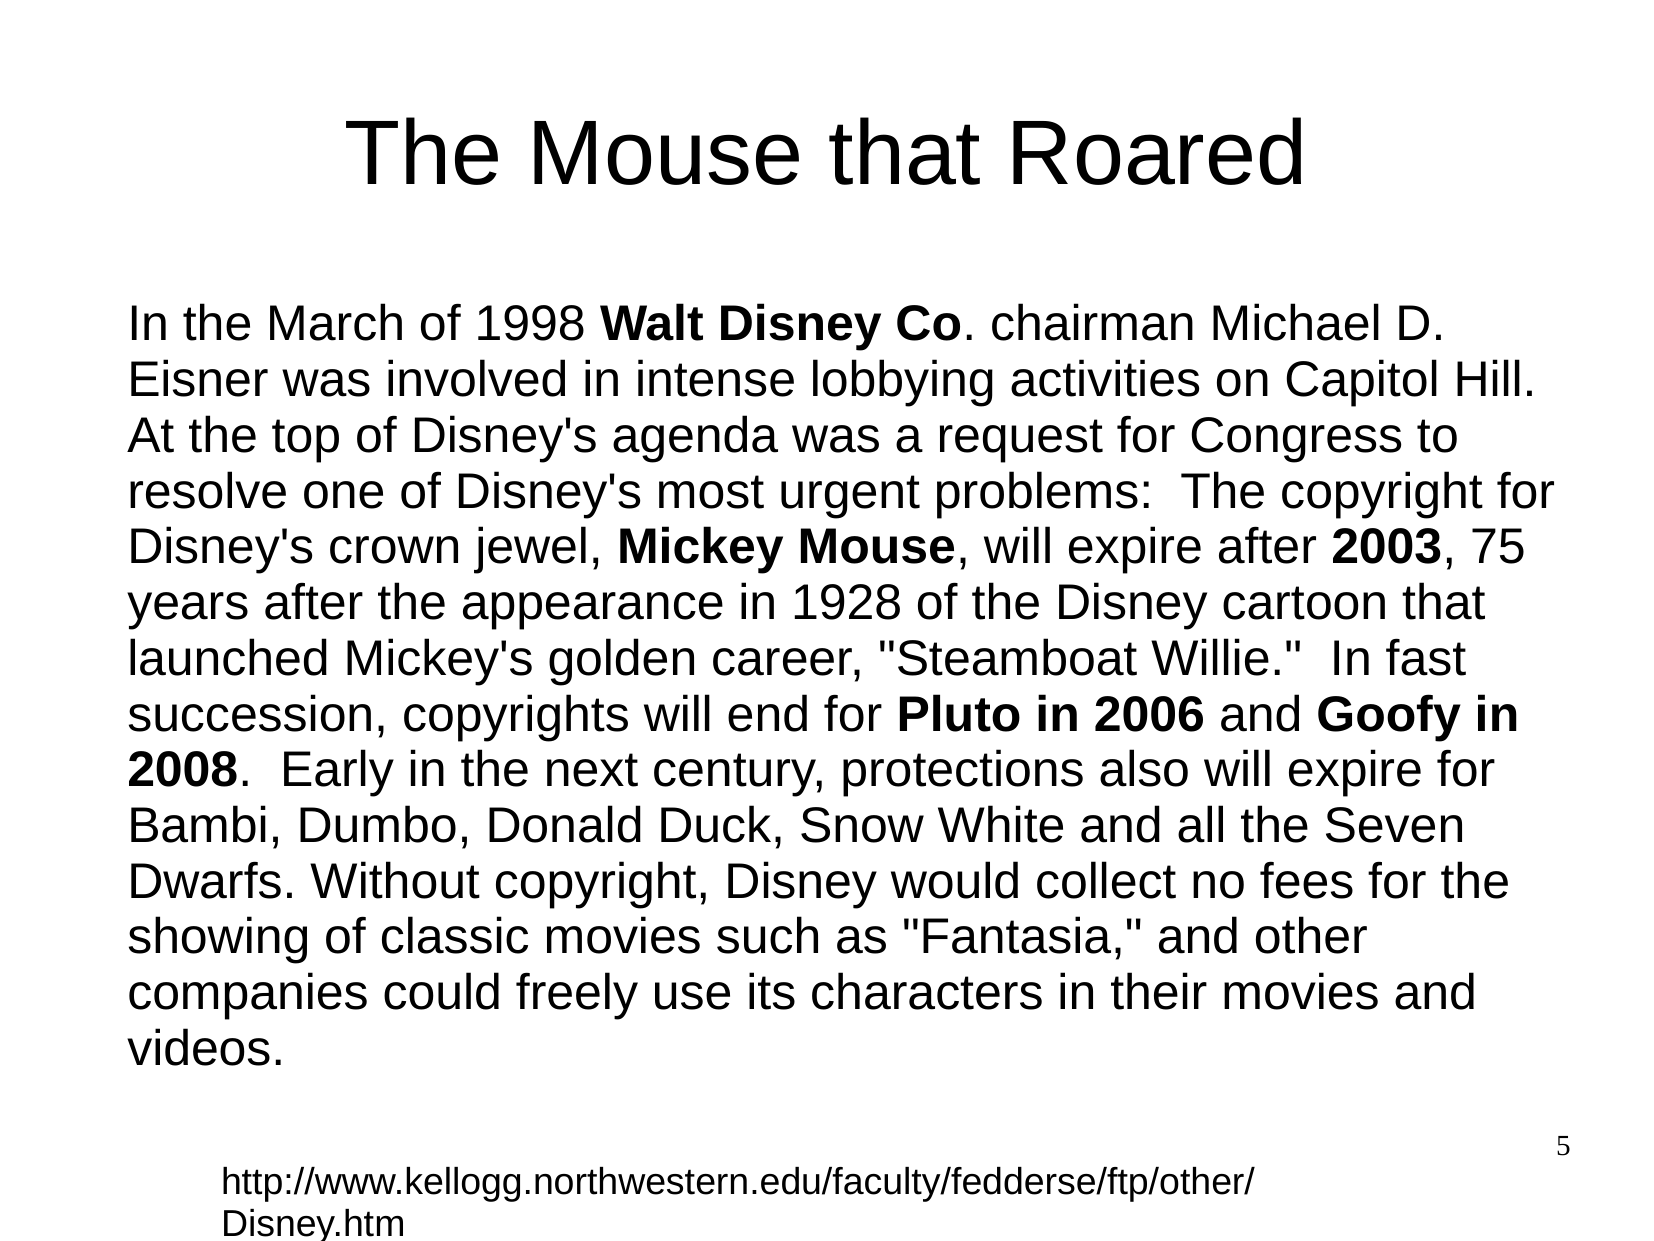

# The Mouse that Roared
In the March of 1998 Walt Disney Co. chairman Michael D. Eisner was involved in intense lobbying activities on Capitol Hill. At the top of Disney's agenda was a request for Congress to resolve one of Disney's most urgent problems: The copyright for Disney's crown jewel, Mickey Mouse, will expire after 2003, 75 years after the appearance in 1928 of the Disney cartoon that launched Mickey's golden career, "Steamboat Willie." In fast succession, copyrights will end for Pluto in 2006 and Goofy in 2008. Early in the next century, protections also will expire for Bambi, Dumbo, Donald Duck, Snow White and all the Seven Dwarfs. Without copyright, Disney would collect no fees for the showing of classic movies such as "Fantasia," and other companies could freely use its characters in their movies and videos.
5
http://www.kellogg.northwestern.edu/faculty/fedderse/ftp/other/Disney.htm